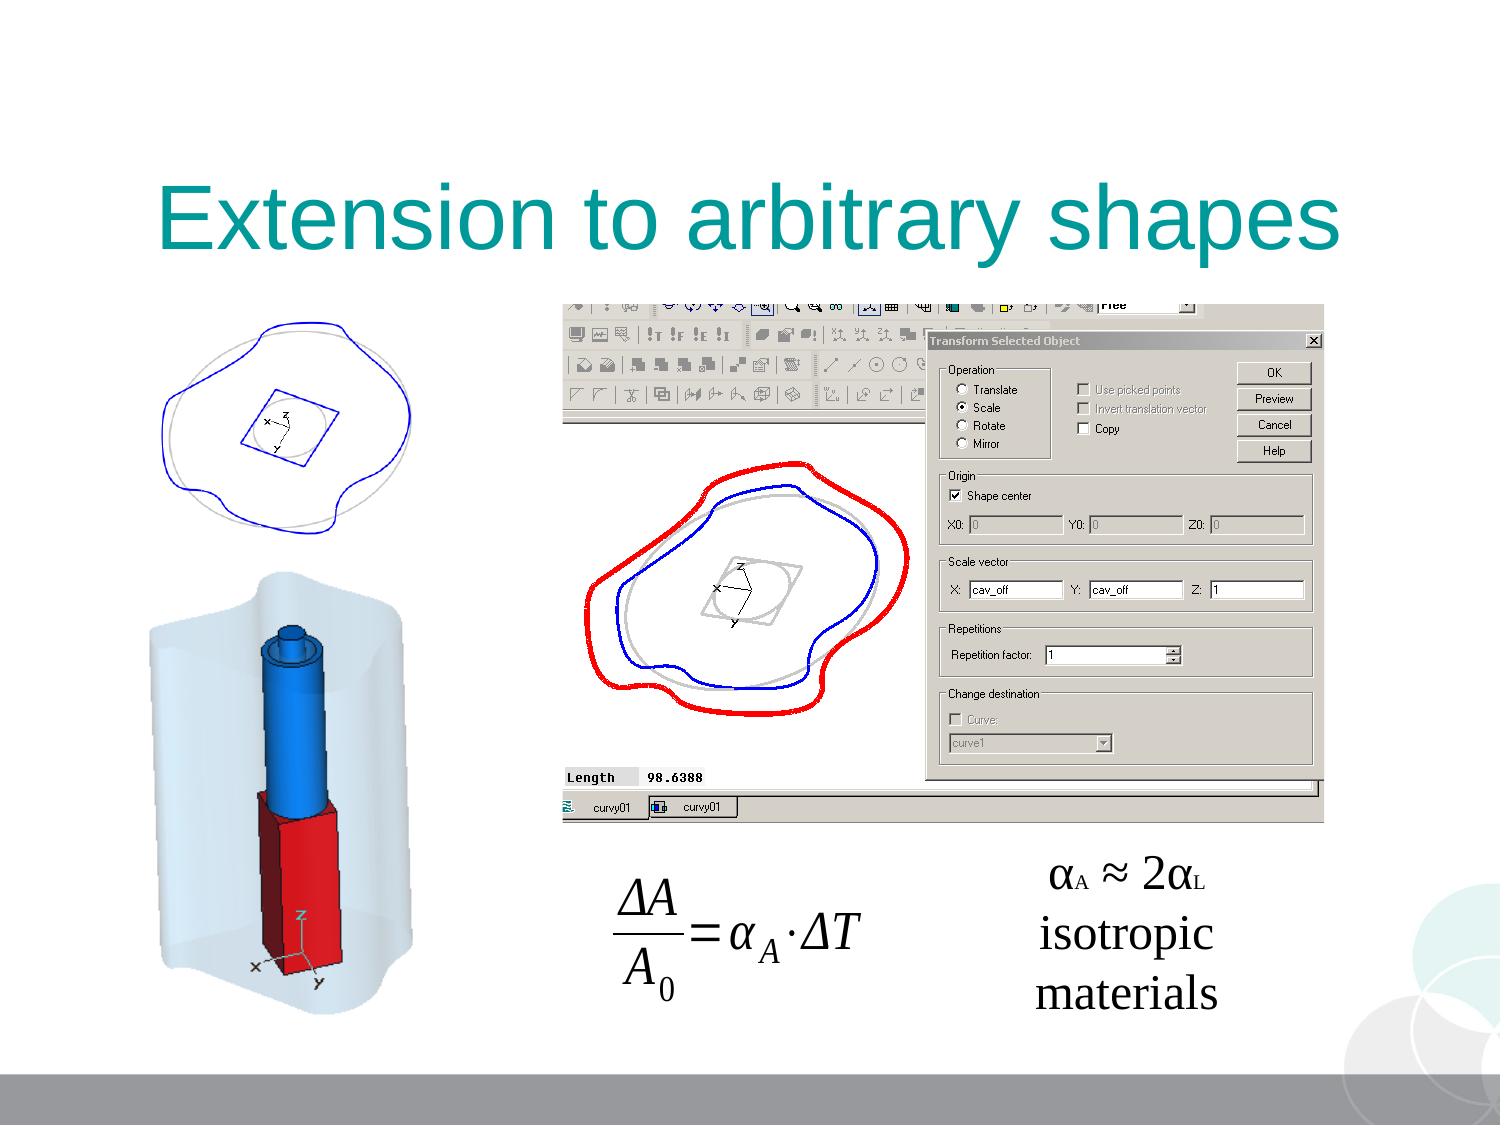

# Extension to arbitrary shapes
αA ≈ 2αL
isotropic
materials